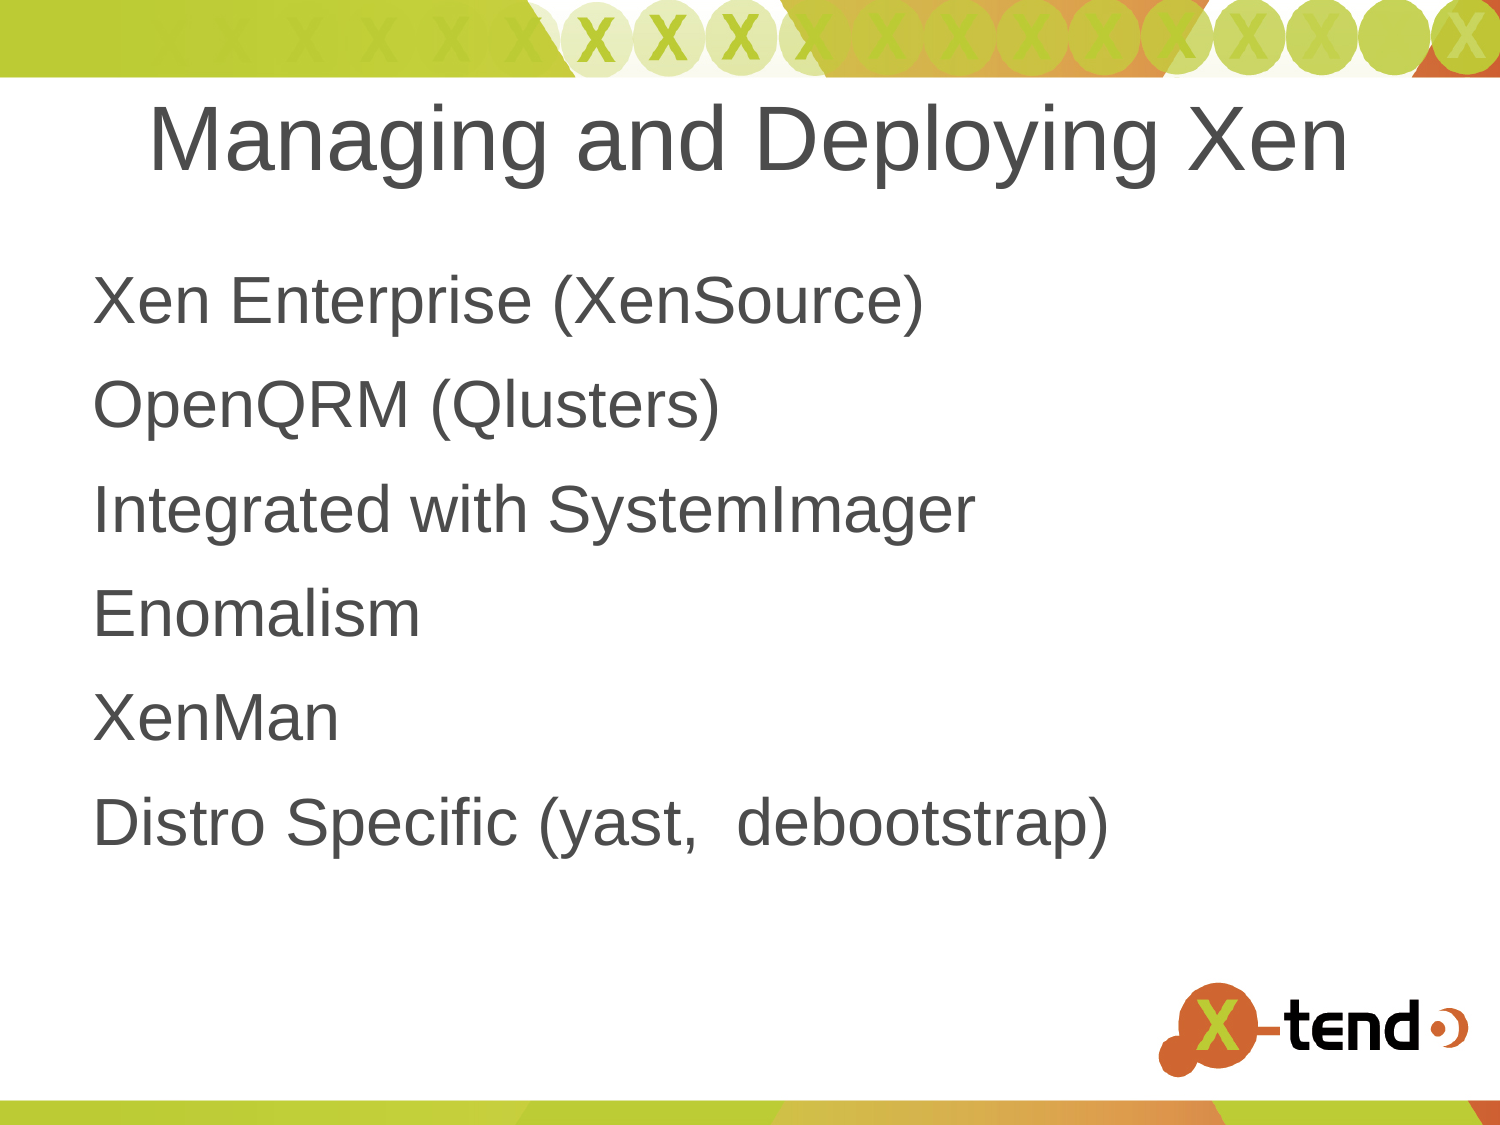

# Managing and Deploying Xen
Xen Enterprise (XenSource)
OpenQRM (Qlusters)
Integrated with SystemImager
Enomalism
XenMan
Distro Specific (yast, debootstrap)